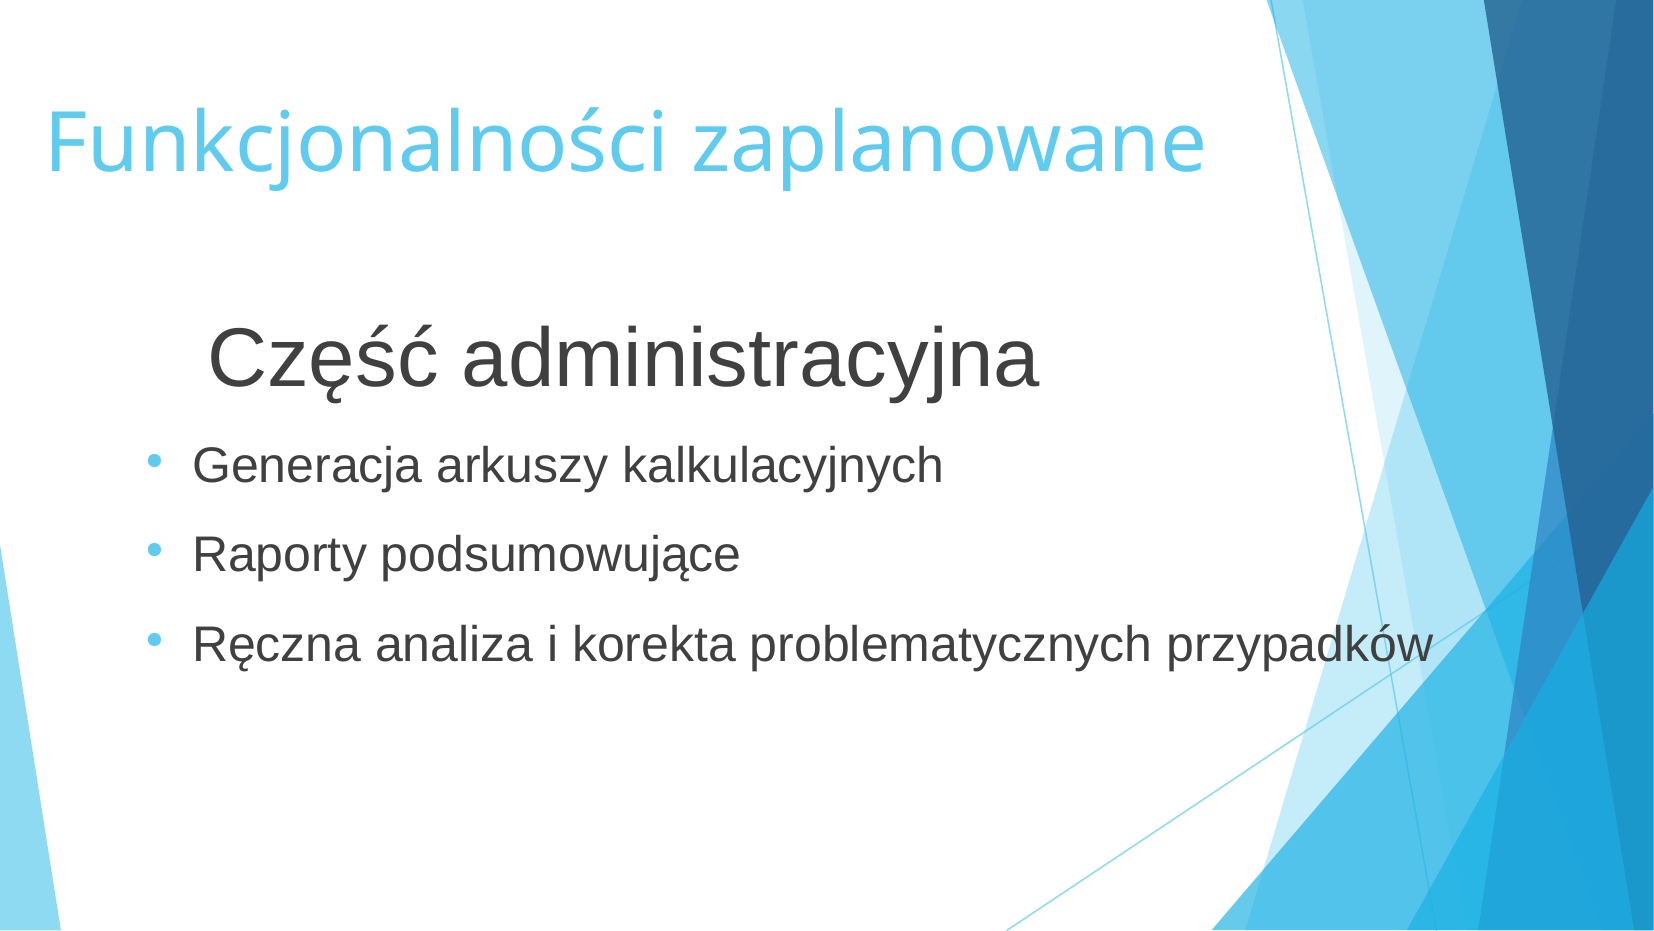

# Funkcjonalności zaplanowane
Część administracyjna
Generacja arkuszy kalkulacyjnych
Raporty podsumowujące
Ręczna analiza i korekta problematycznych przypadków